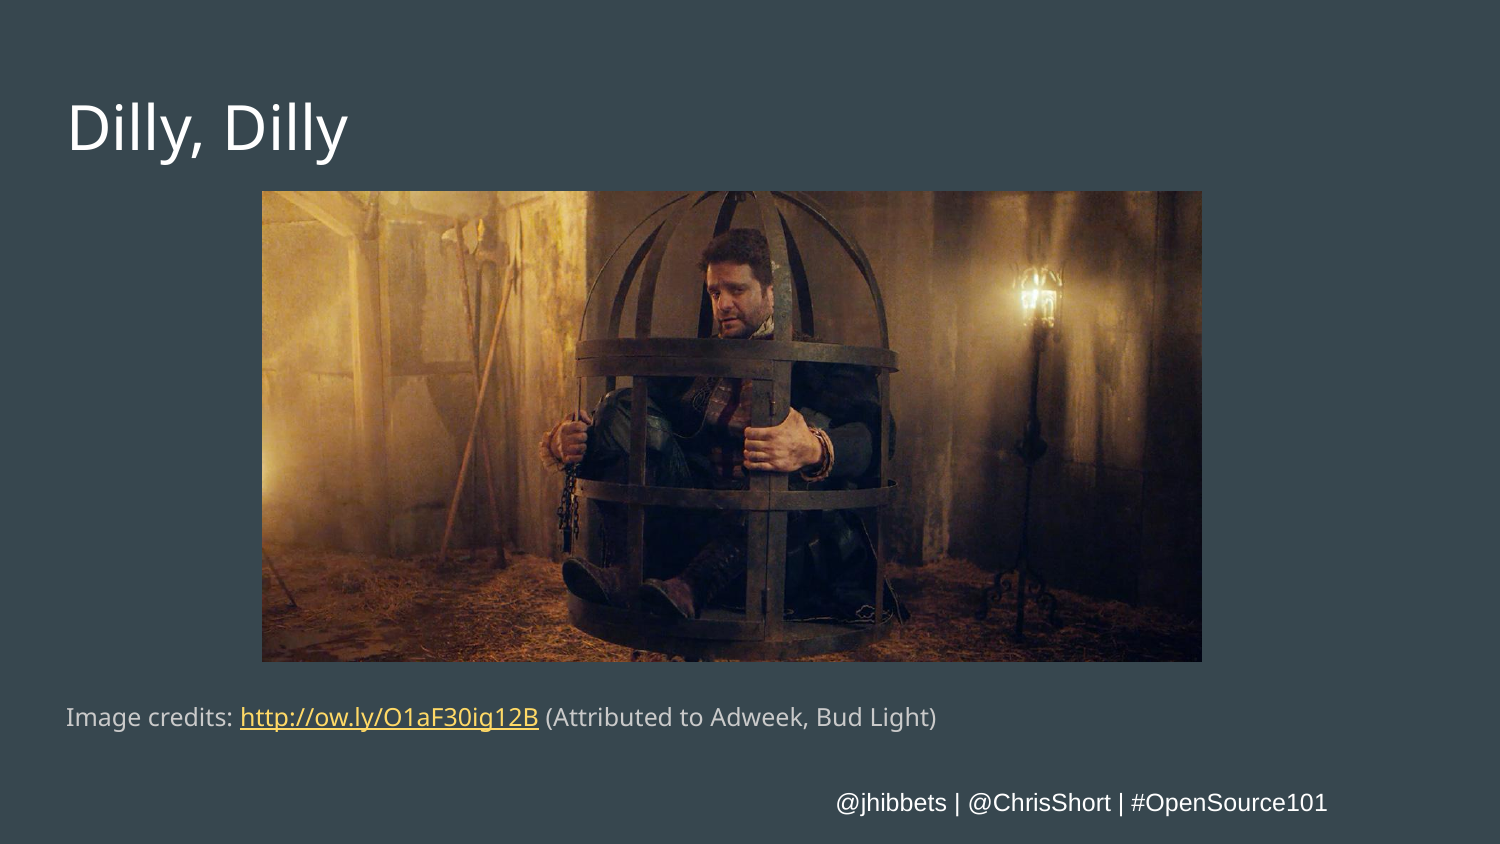

# Dilly, Dilly
Image credits: http://ow.ly/O1aF30ig12B (Attributed to Adweek, Bud Light)